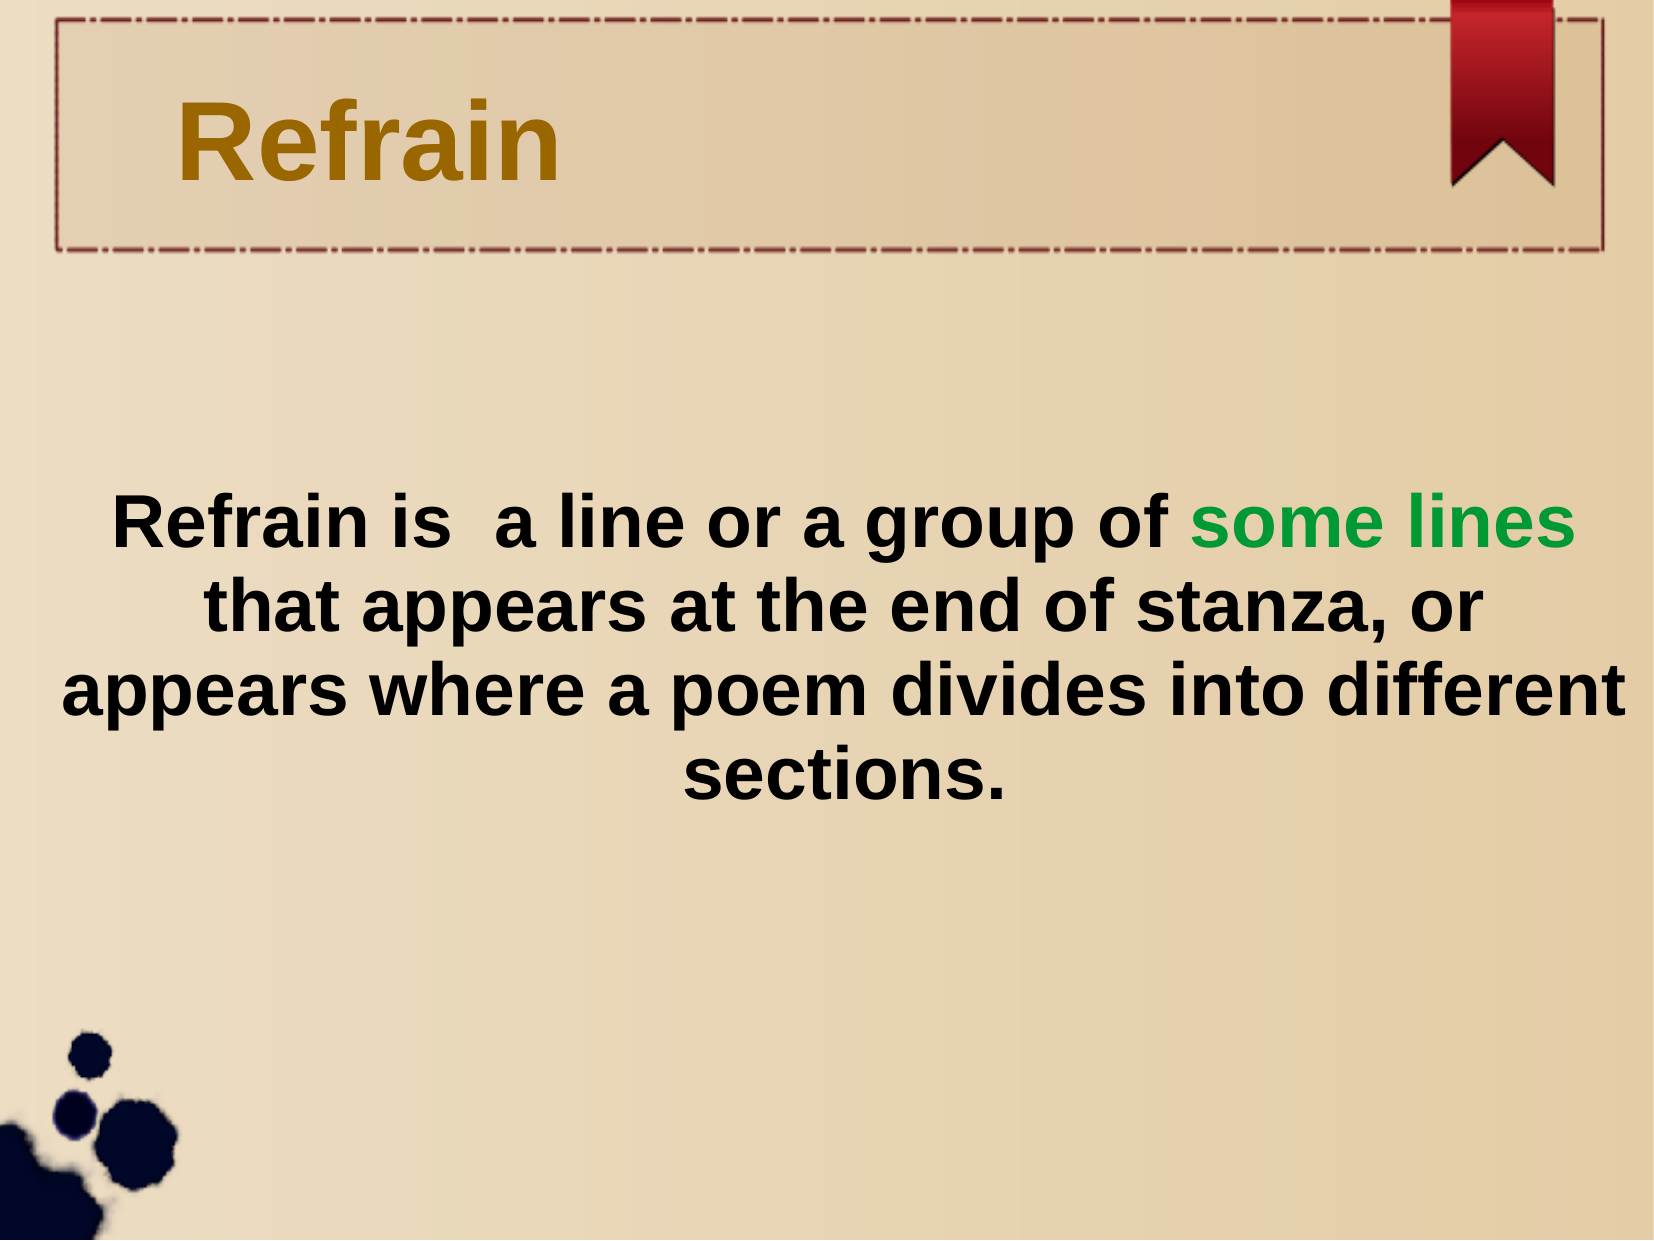

Refrain
Refrain is a line or a group of some lines that appears at the end of stanza, or appears where a poem divides into different sections.